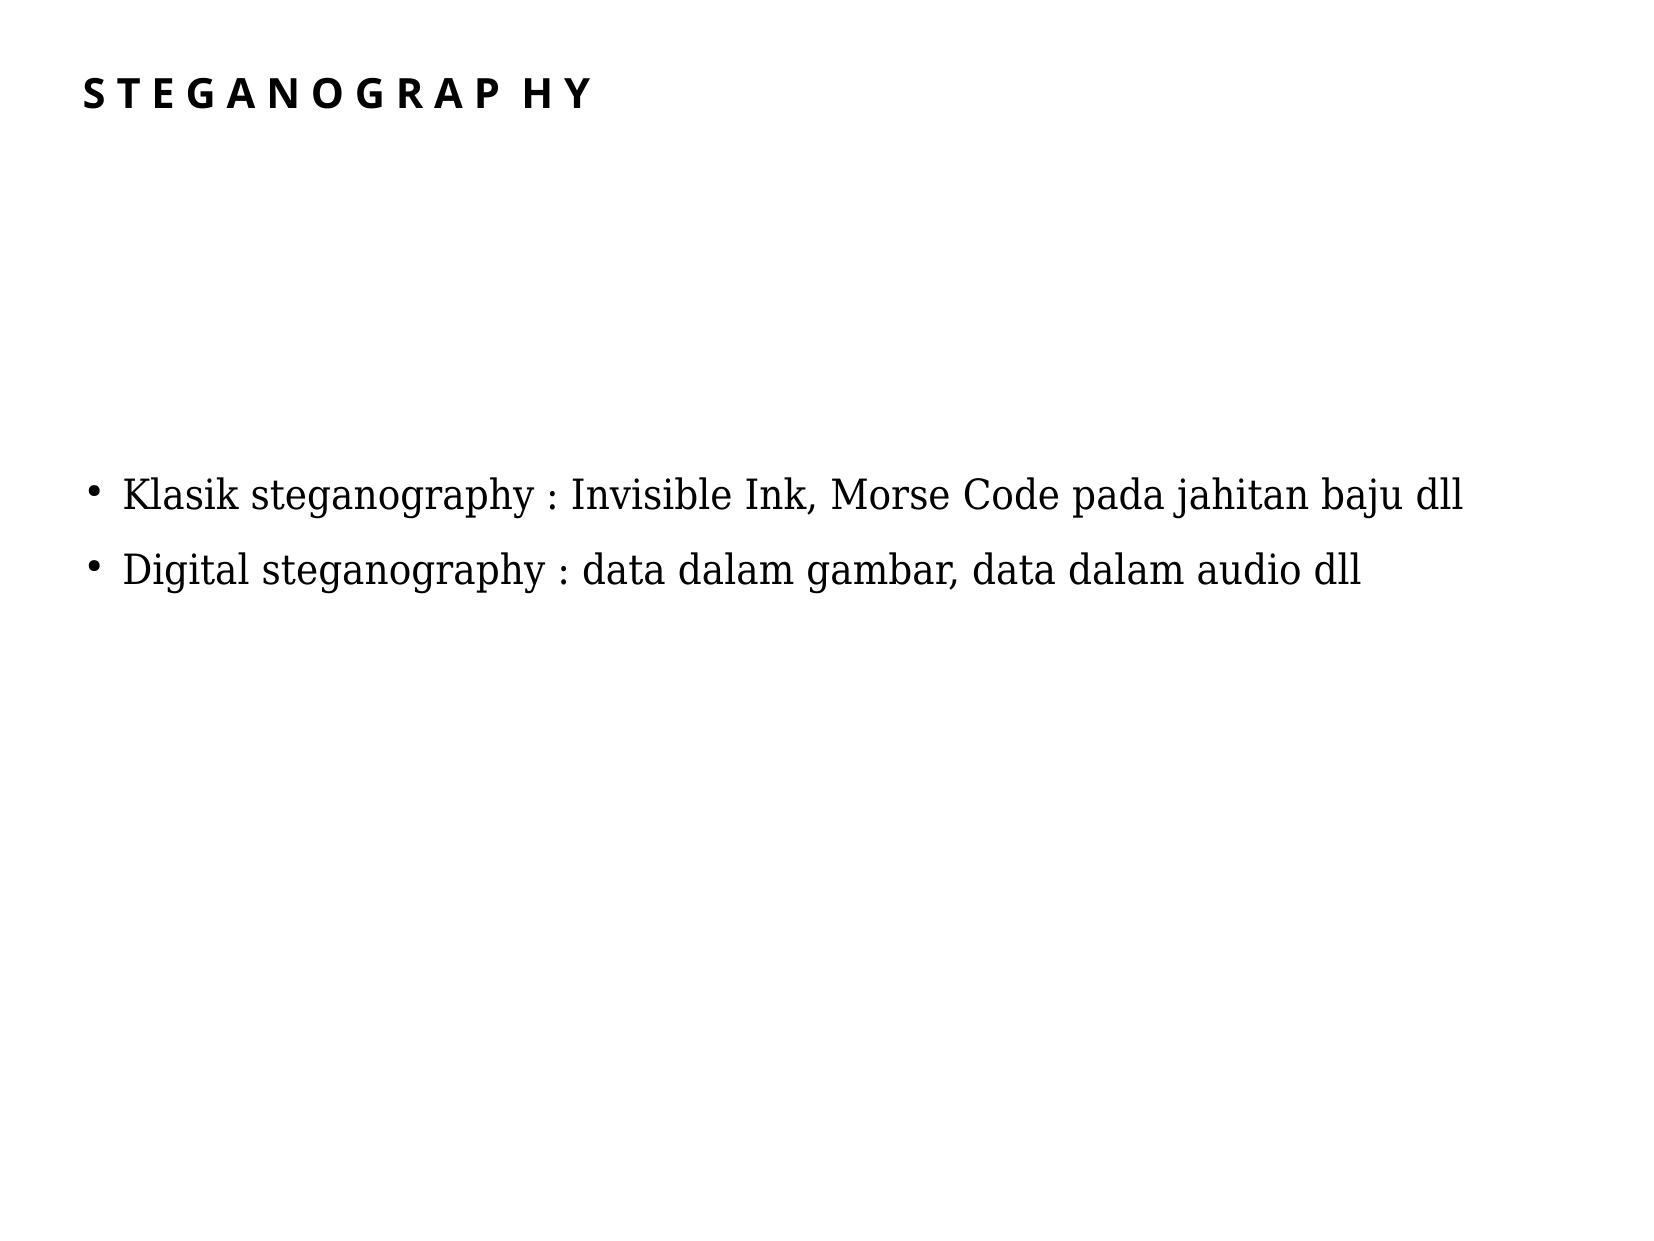

S T E G A N O G R A P H Y
Klasik steganography : Invisible Ink, Morse Code pada jahitan baju dll
Digital steganography : data dalam gambar, data dalam audio dll